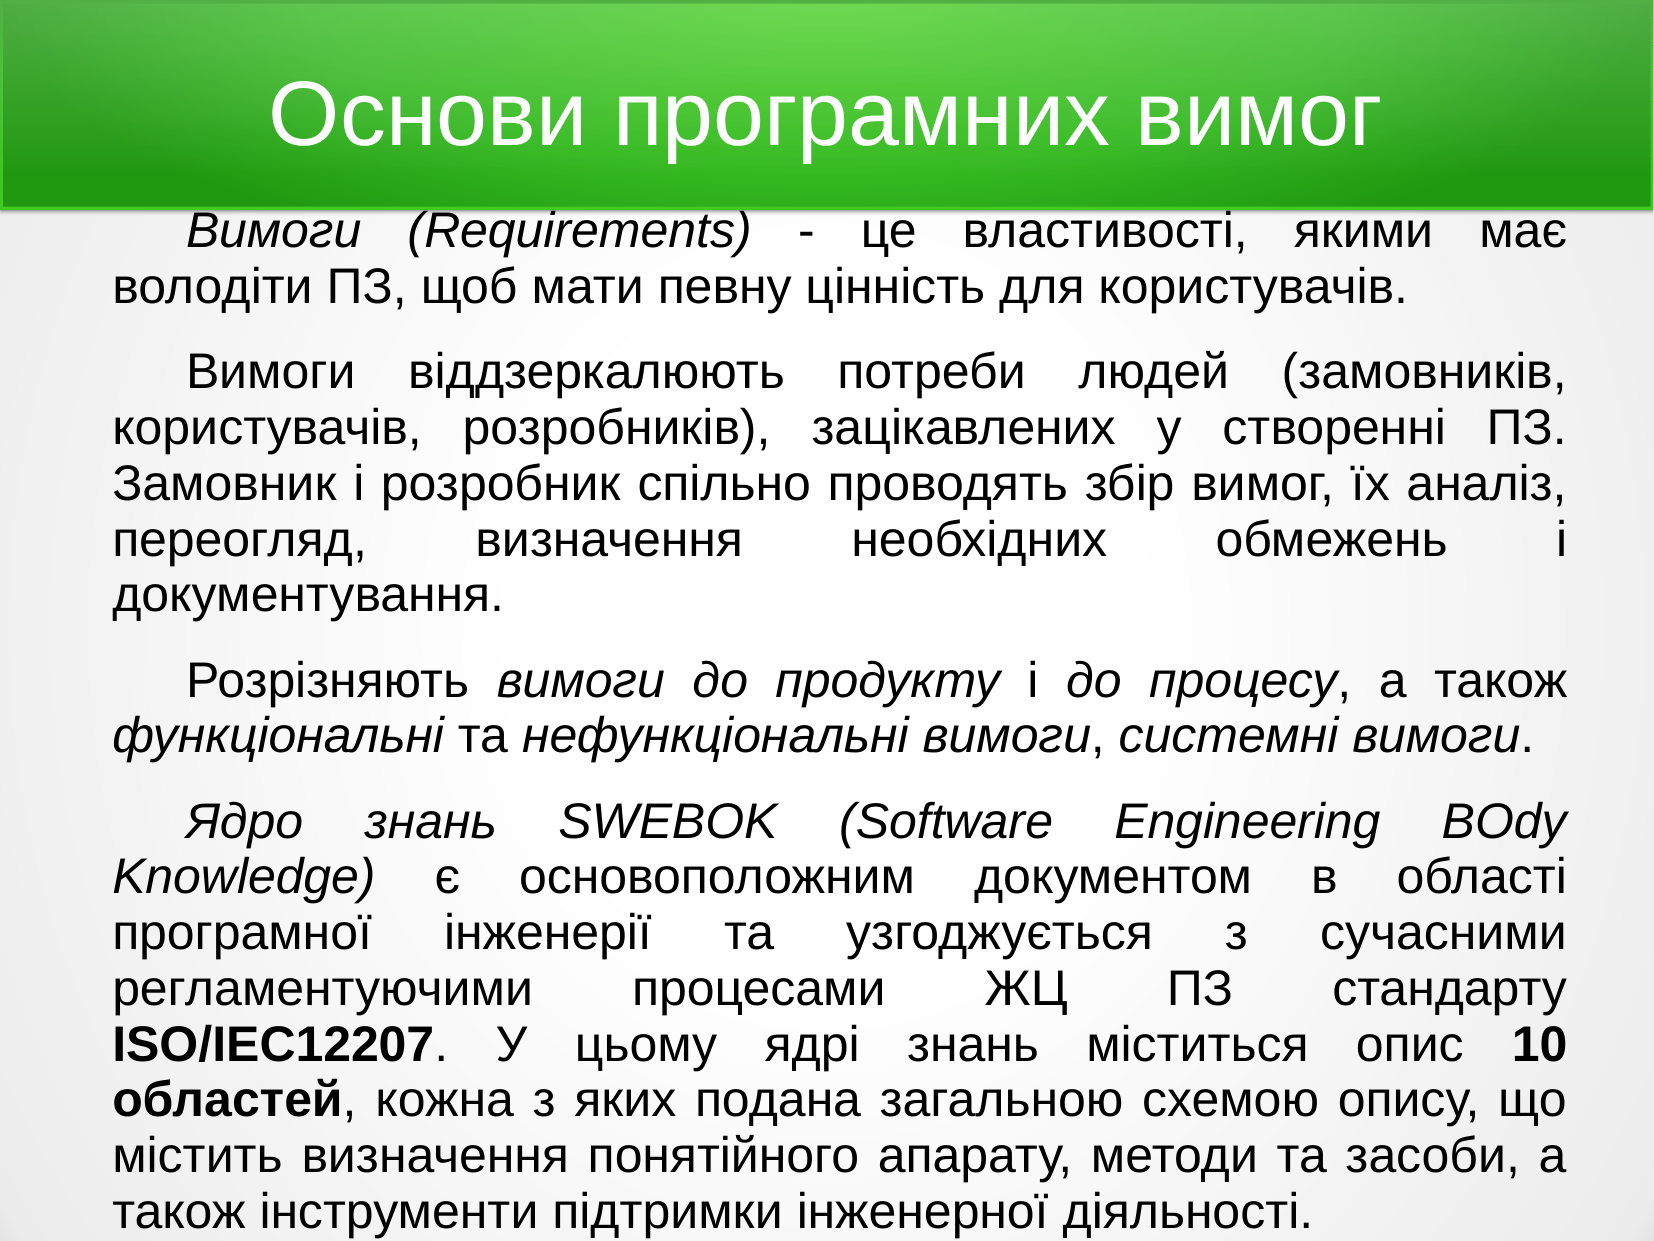

# Основи програмних вимог
	Вимоги (Requirements) - це властивості, якими має володіти ПЗ, щоб мати певну цінність для користувачів.
	Вимоги віддзеркалюють потреби людей (замовників, користувачів, розробників), зацікавлених у створенні ПЗ. Замовник і розробник спільно проводять збір вимог, їх аналіз, переогляд, визначення необхідних обмежень і документування.
	Розрізняють вимоги до продукту і до процесу, а також функціональні та нефункціональні вимоги, системні вимоги.
	Ядро знань SWEBOK (Software Engineering BOdy Knowledge) є основоположним документом в області програмної інженерії та узгоджується з сучасними регламентуючими процесами ЖЦ ПЗ стандарту ISO/ІЕС12207. У цьому ядрі знань міститься опис 10 областей, кожна з яких подана загальною схемою опису, що містить визначення понятійного апарату, методи та засоби, а також інструменти підтримки інженерної діяльності.